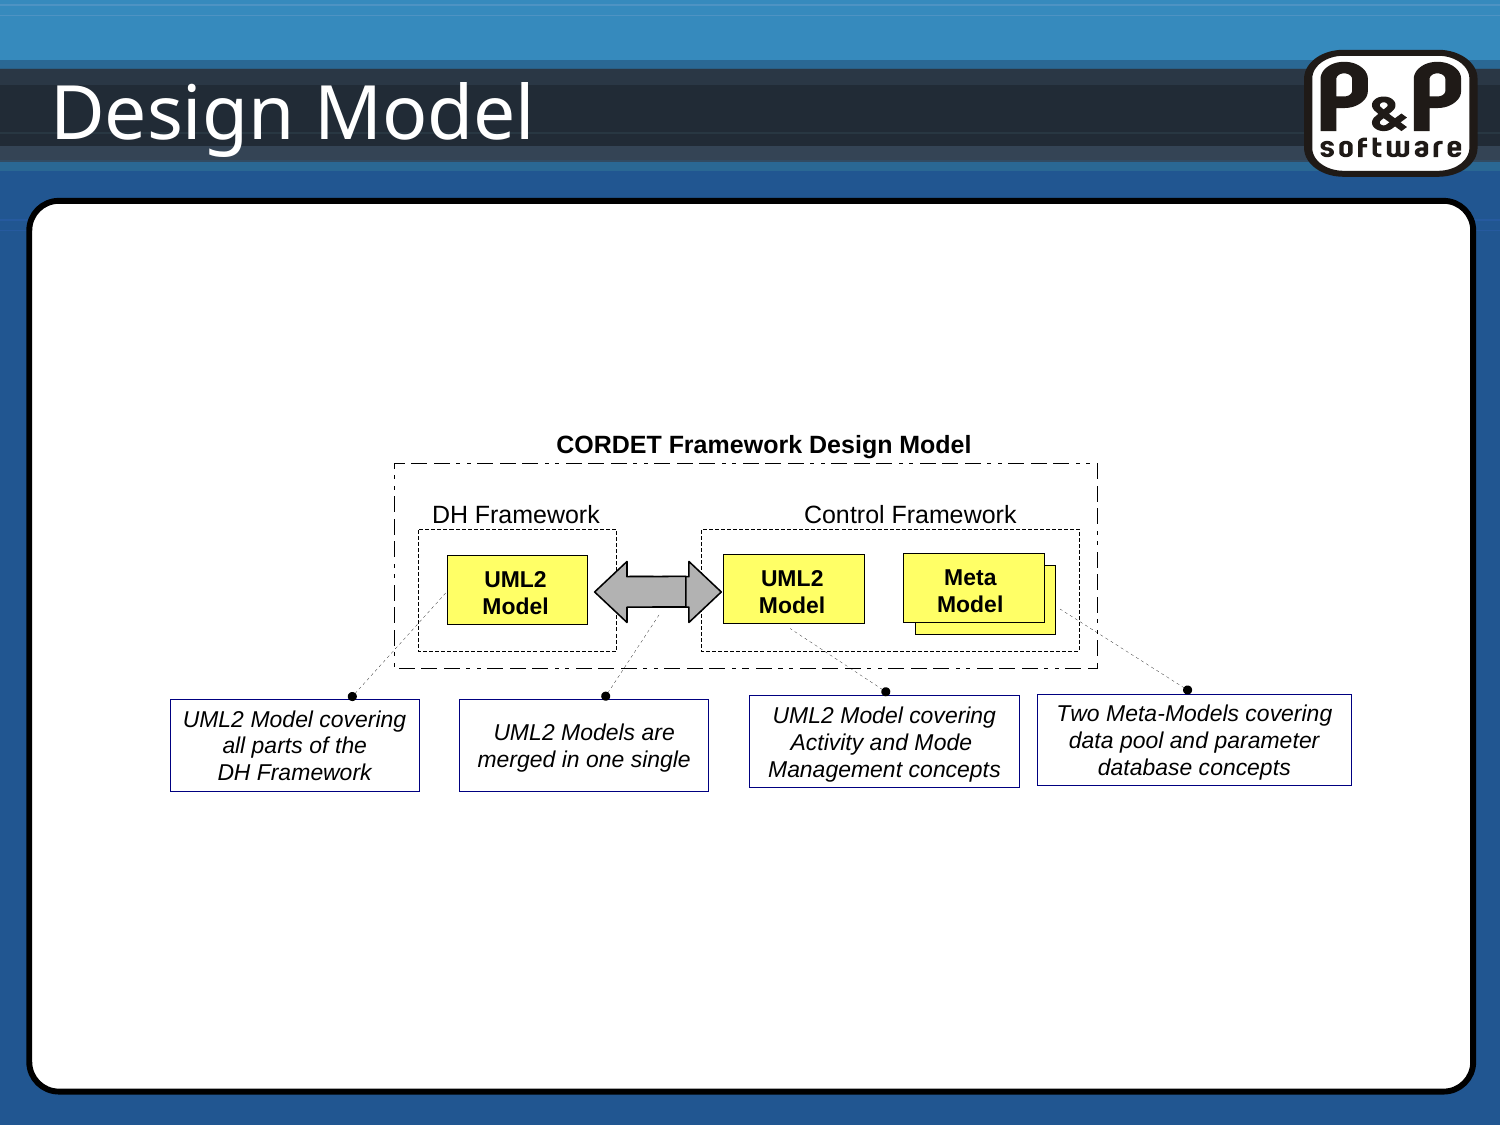

# Design Model
CORDET Framework Design Model
DH Framework
Control Framework
Meta
Model
UML2
Model
UML2
Model
Two Meta-Models covering
data pool and parameter
database concepts
UML2 Model covering
Activity and Mode
Management concepts
UML2 Model covering
all parts of the
DH Framework
UML2 Models are
merged in one single